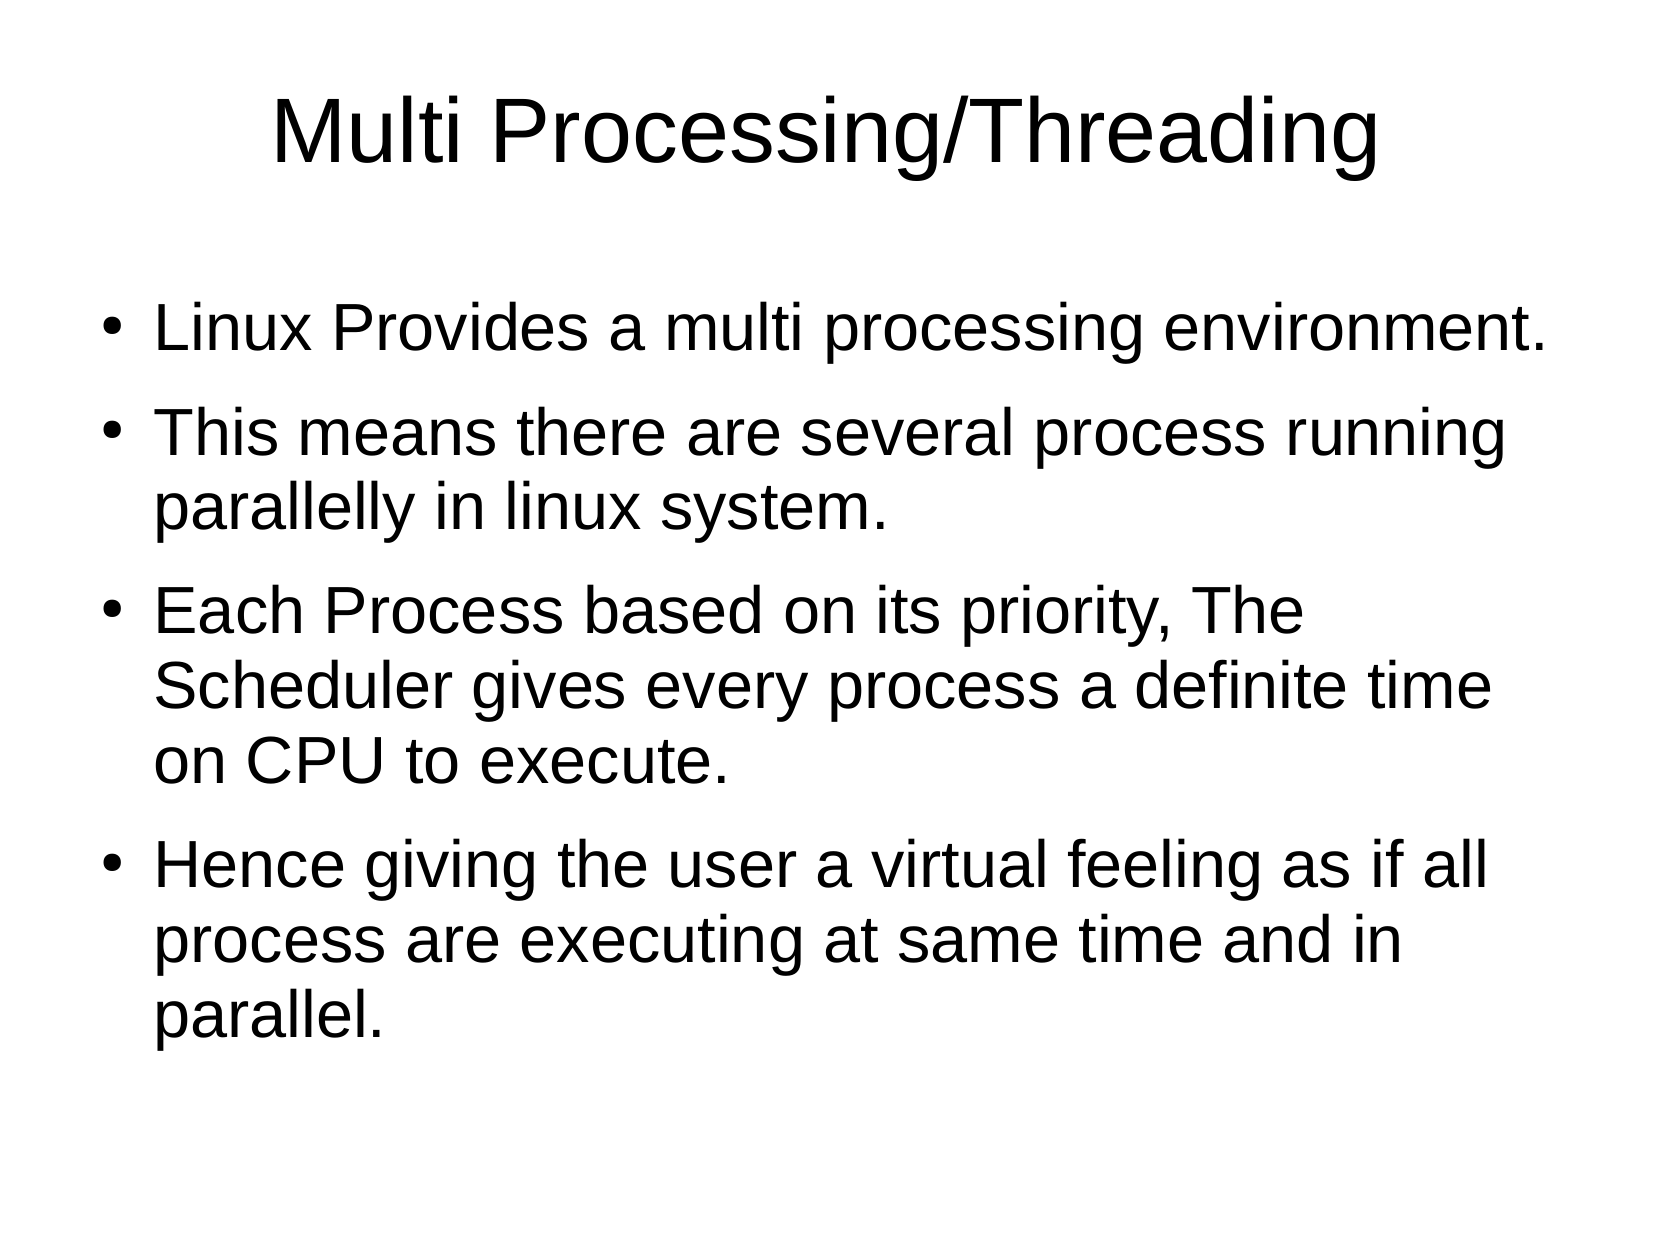

# Multi Processing/Threading
Linux Provides a multi processing environment.
This means there are several process running parallelly in linux system.
Each Process based on its priority, The Scheduler gives every process a definite time on CPU to execute.
Hence giving the user a virtual feeling as if all process are executing at same time and in parallel.